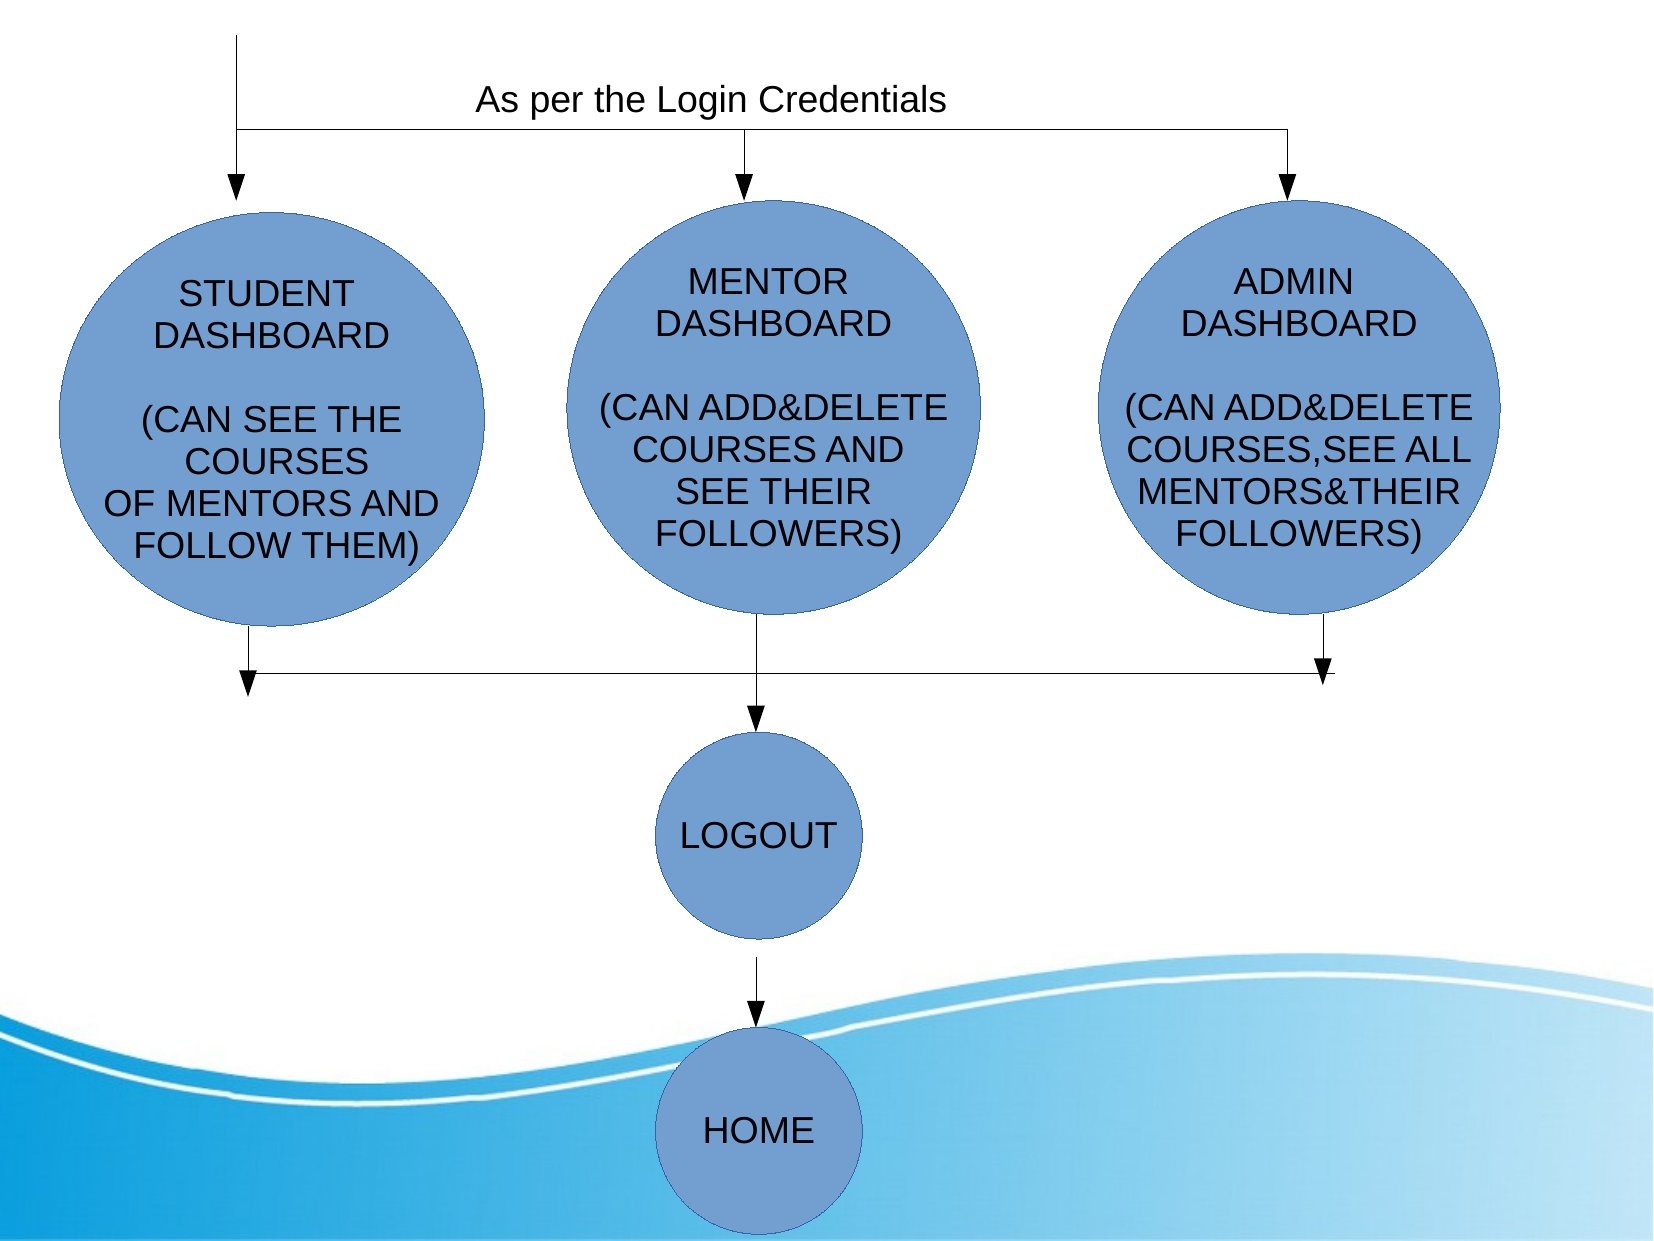

As per the Login Credentials
MENTOR
DASHBOARD
(CAN ADD&DELETE
COURSES AND
SEE THEIR
 FOLLOWERS)
ADMIN
DASHBOARD
(CAN ADD&DELETE
COURSES,SEE ALL
MENTORS&THEIR
FOLLOWERS)
STUDENT
DASHBOARD
(CAN SEE THE
 COURSES
OF MENTORS AND
 FOLLOW THEM)
LOGOUT
HOME